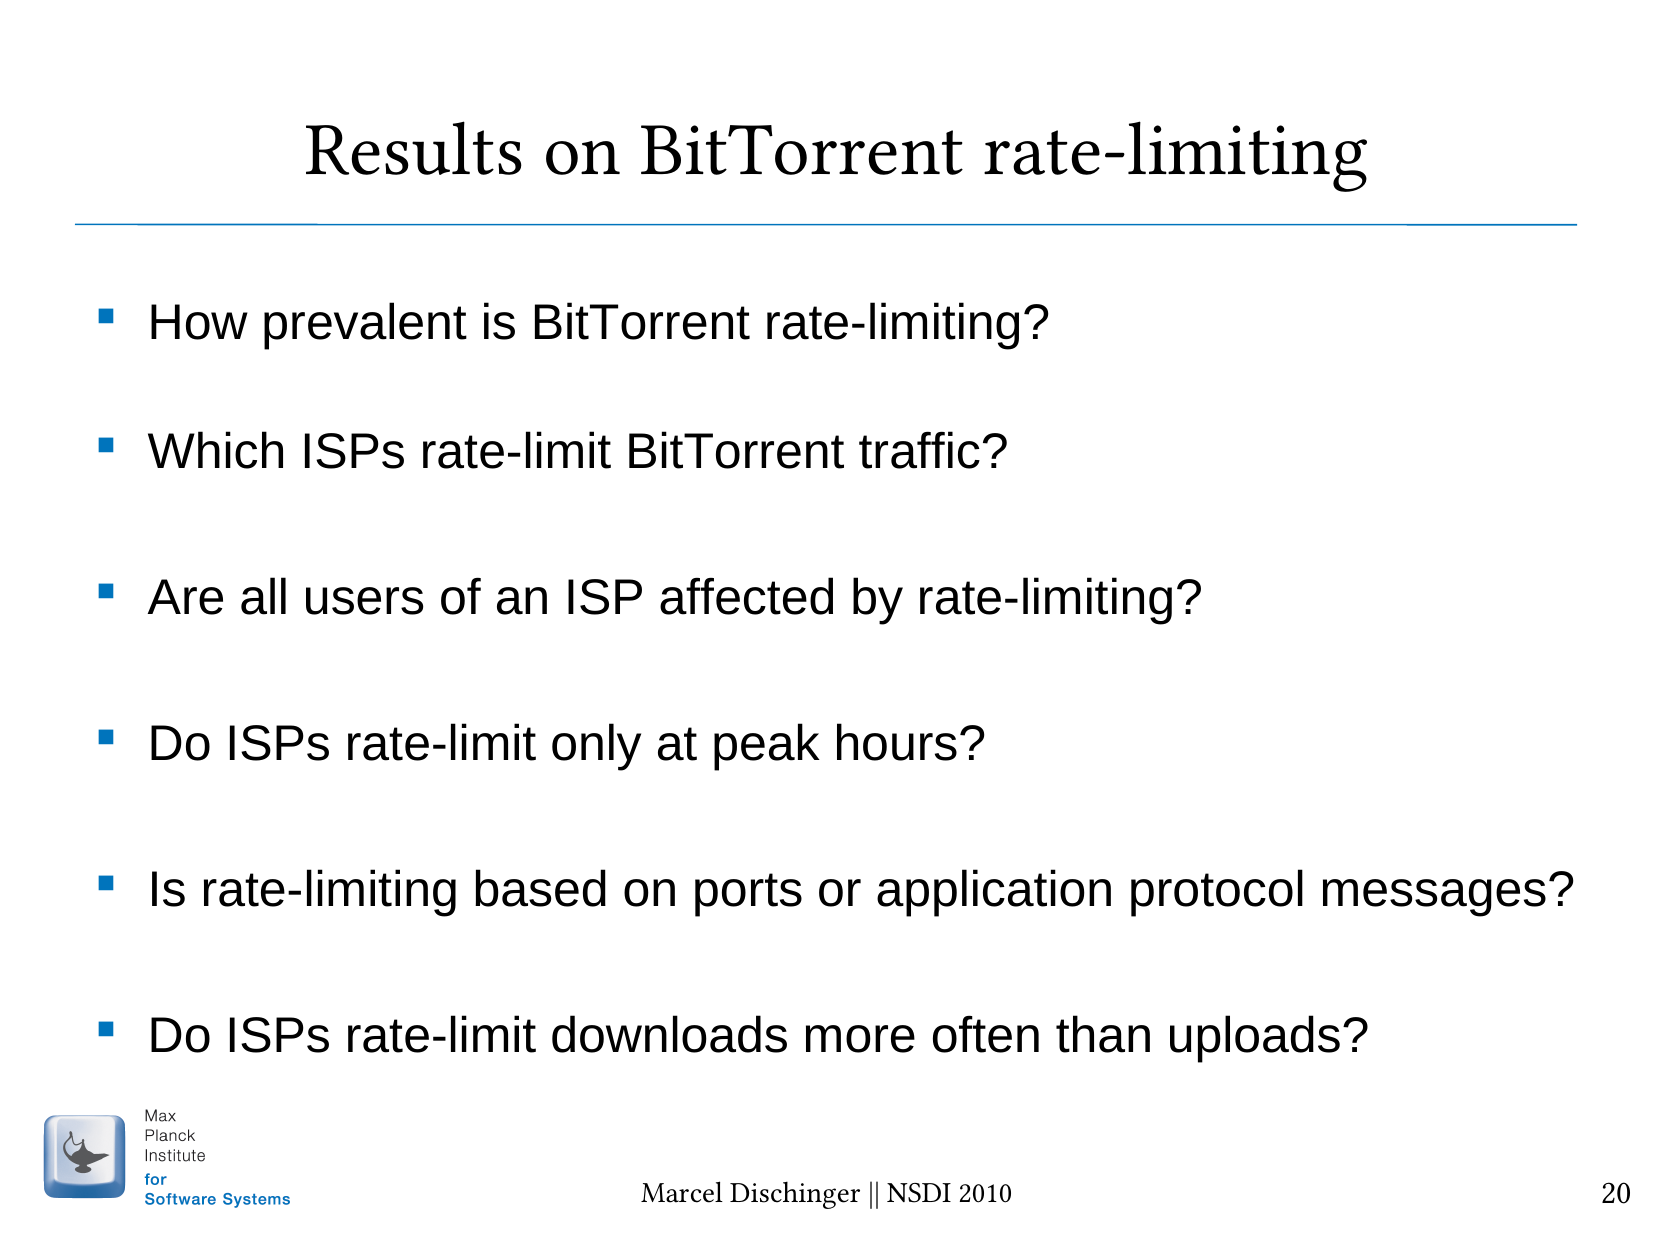

# Results on BitTorrent rate-limiting
How prevalent is BitTorrent rate-limiting?
Which ISPs rate-limit BitTorrent traffic?
Are all users of an ISP affected by rate-limiting?
Do ISPs rate-limit only at peak hours?
Is rate-limiting based on ports or application protocol messages?
Do ISPs rate-limit downloads more often than uploads?